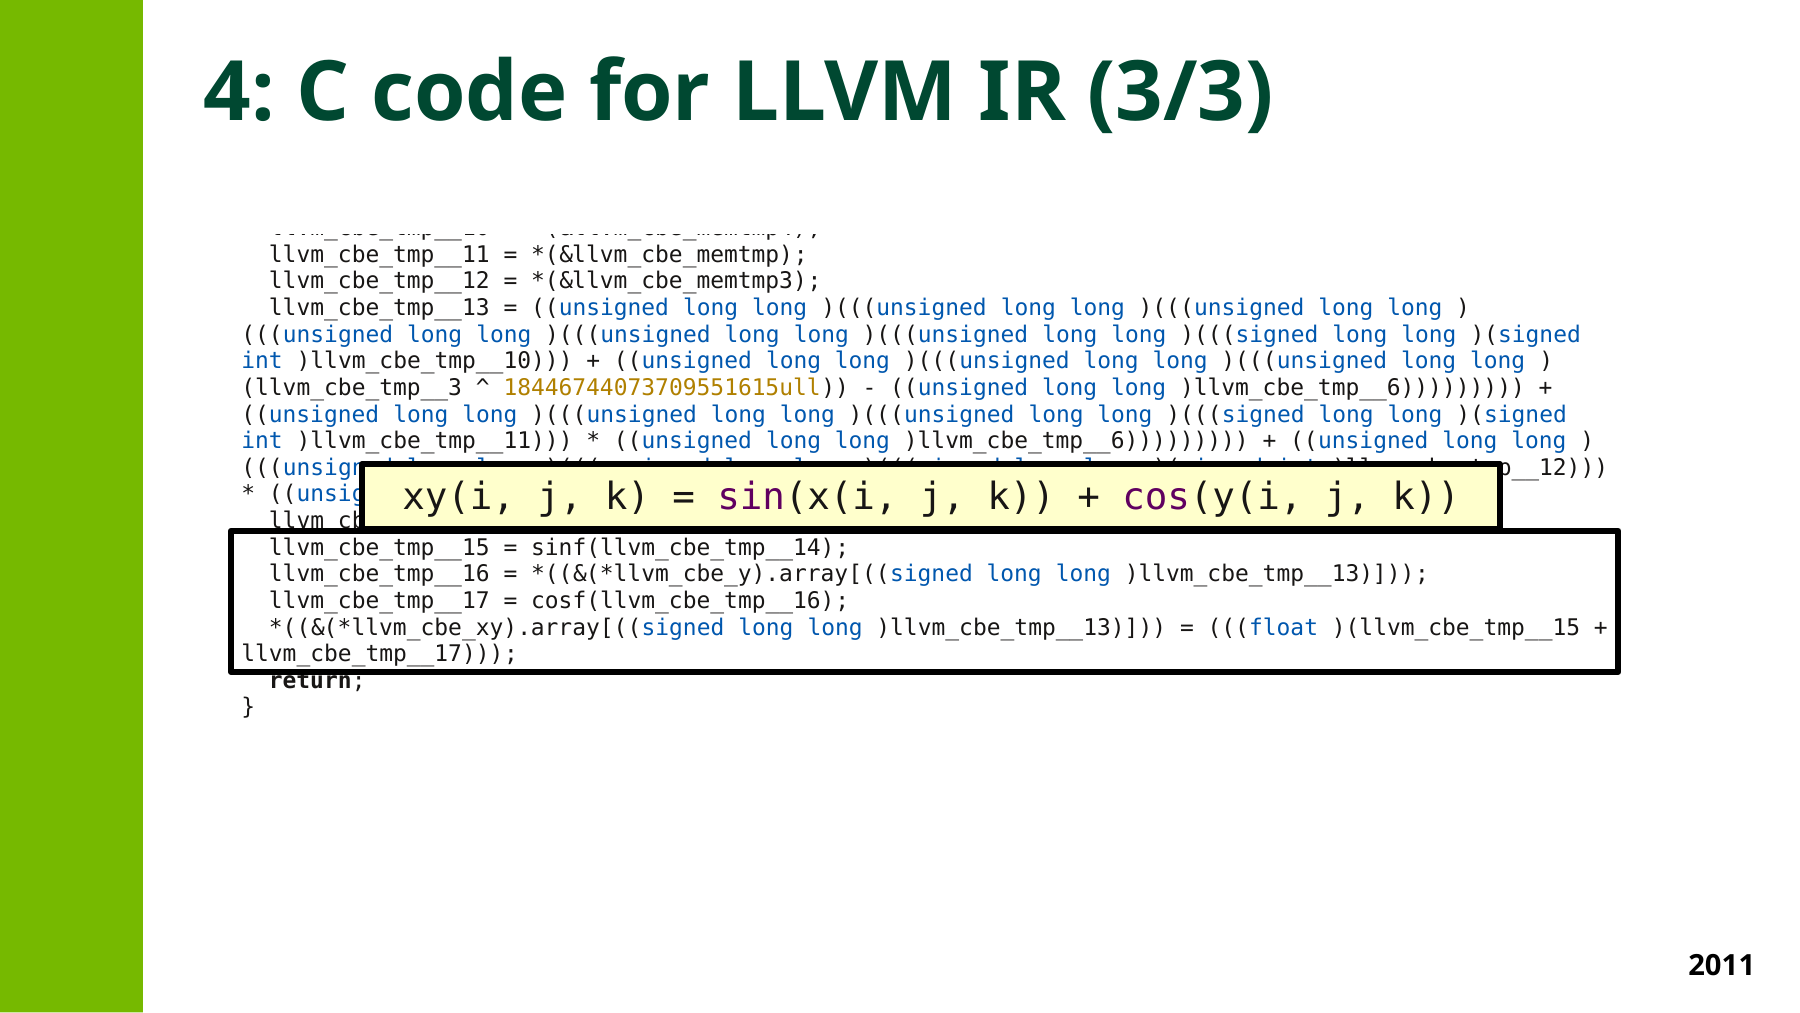

# 4: C code for LLVM IR (3/3)
xy(i, j, k) = sin(x(i, j, k)) + cos(y(i, j, k))